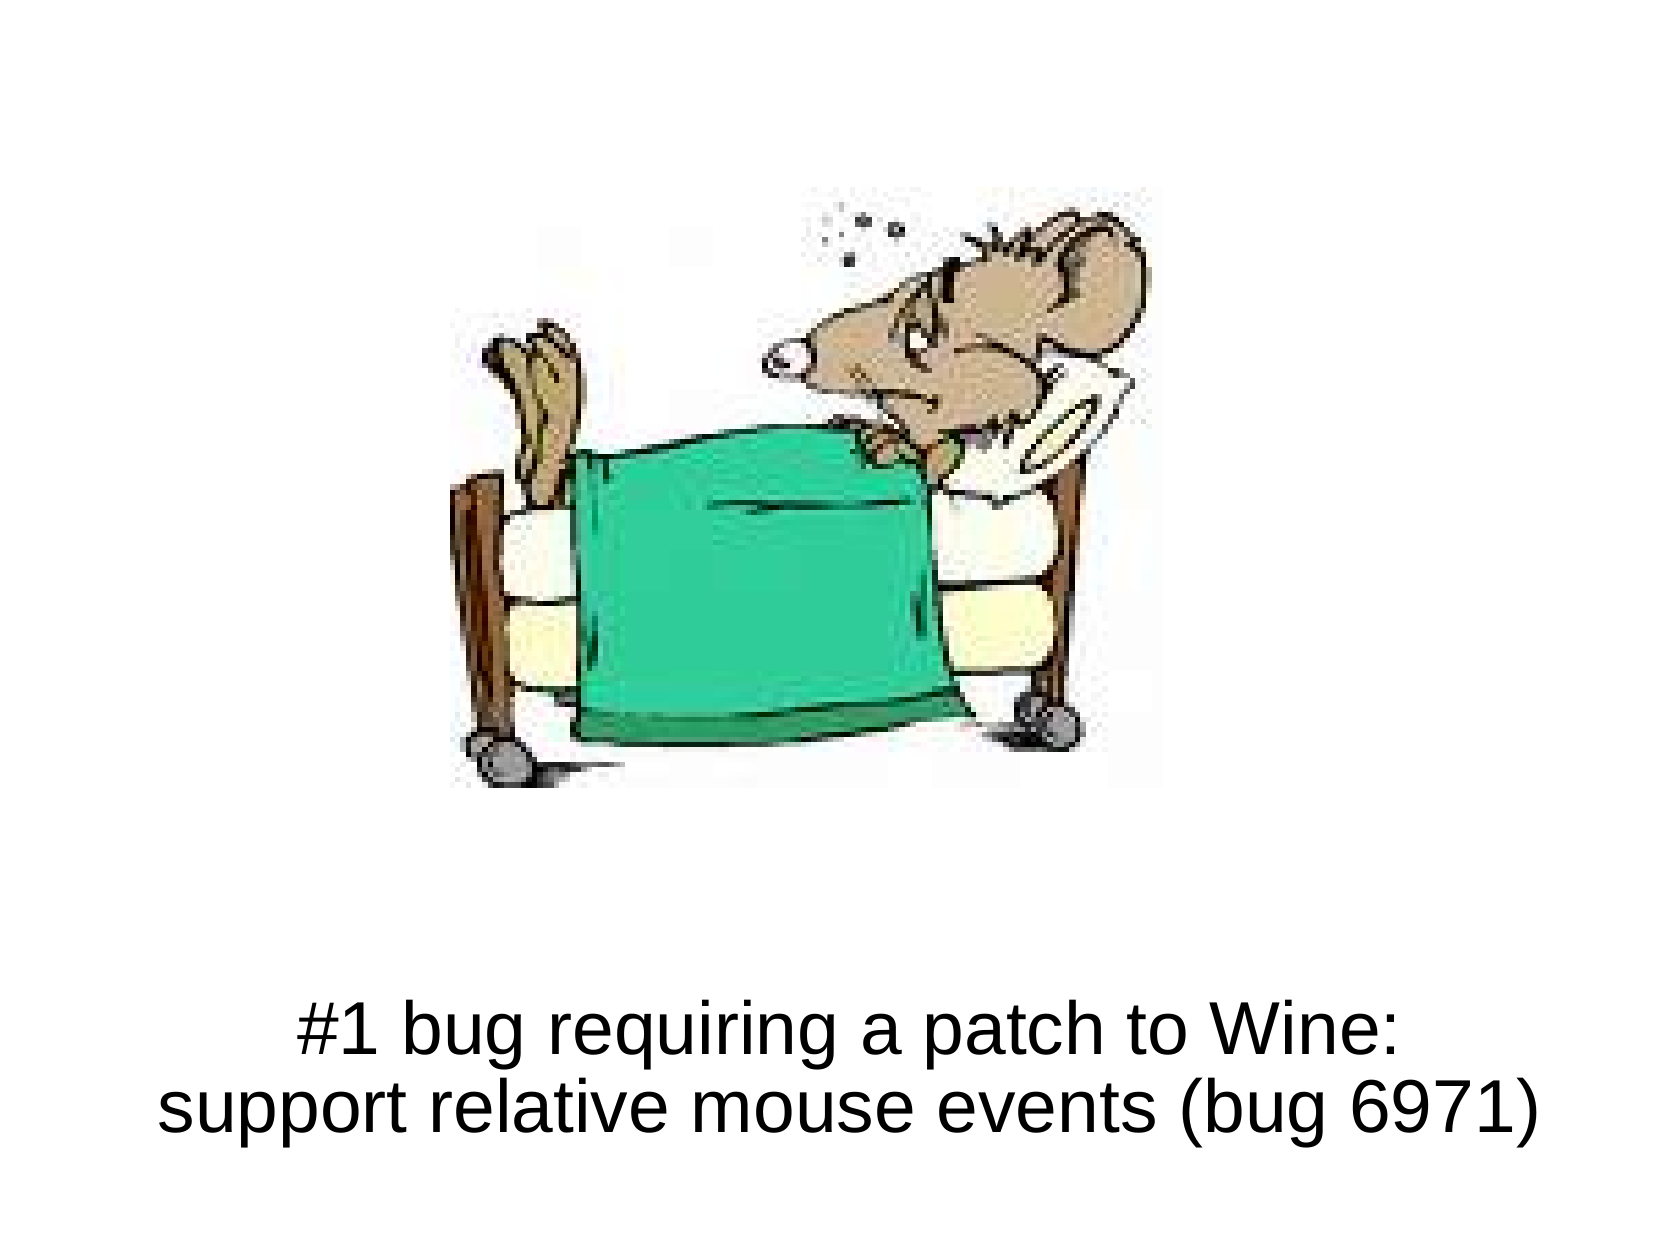

# #1 bug requiring a patch to Wine: support relative mouse events (bug 6971)